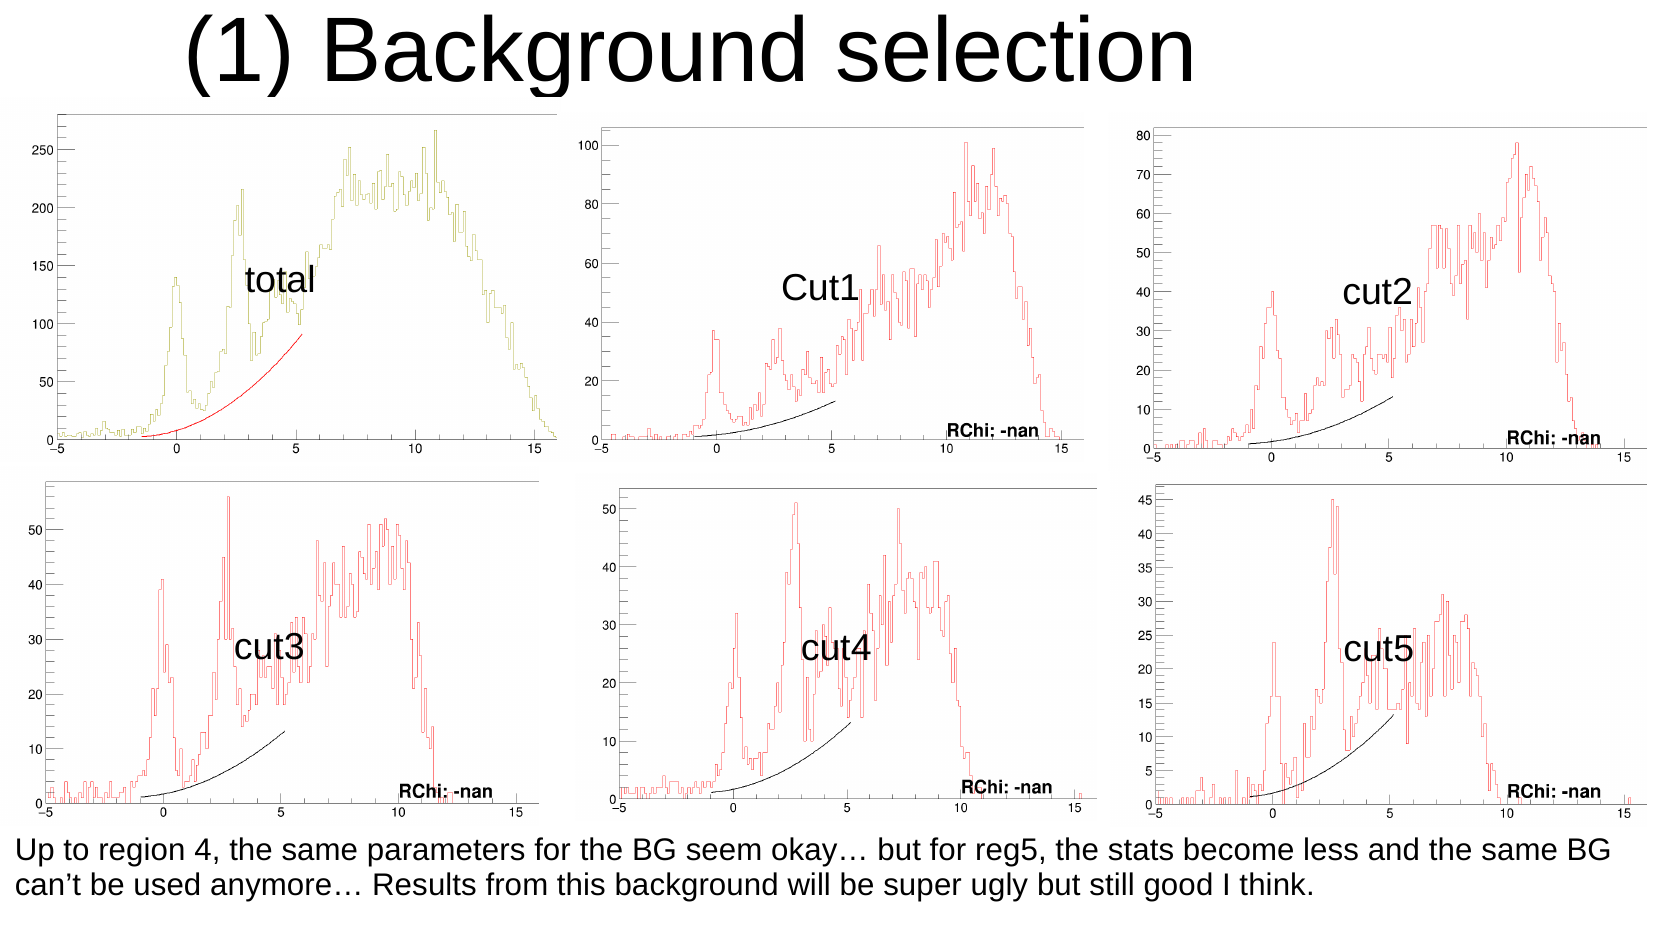

# (1) Background selection
total
Cut1
cut2
cut3
cut5
cut4
Up to region 4, the same parameters for the BG seem okay… but for reg5, the stats become less and the same BG can’t be used anymore… Results from this background will be super ugly but still good I think.